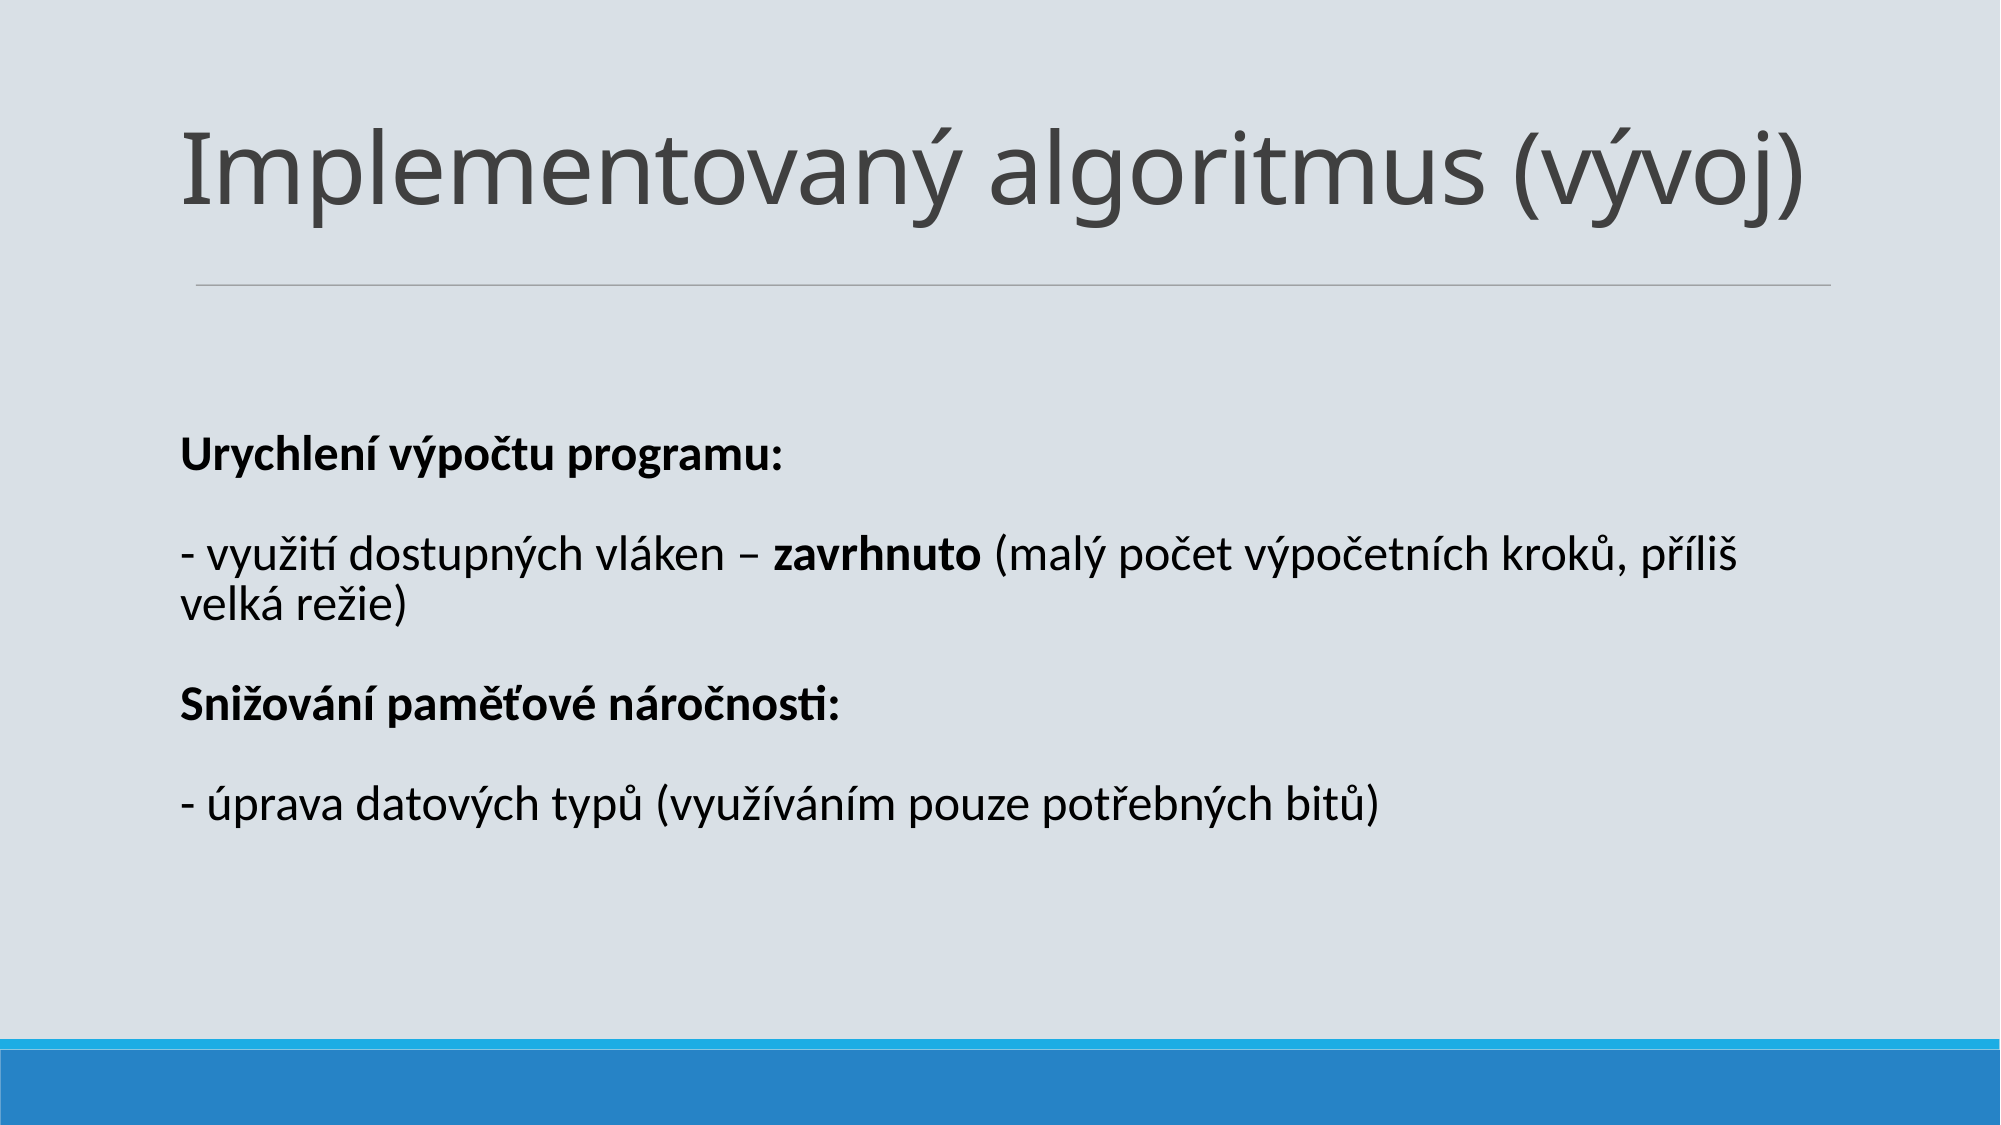

# Implementovaný algoritmus (vývoj)
Urychlení výpočtu programu:
- využití dostupných vláken – zavrhnuto (malý počet výpočetních kroků, příliš velká režie)
Snižování paměťové náročnosti:
- úprava datových typů (využíváním pouze potřebných bitů)